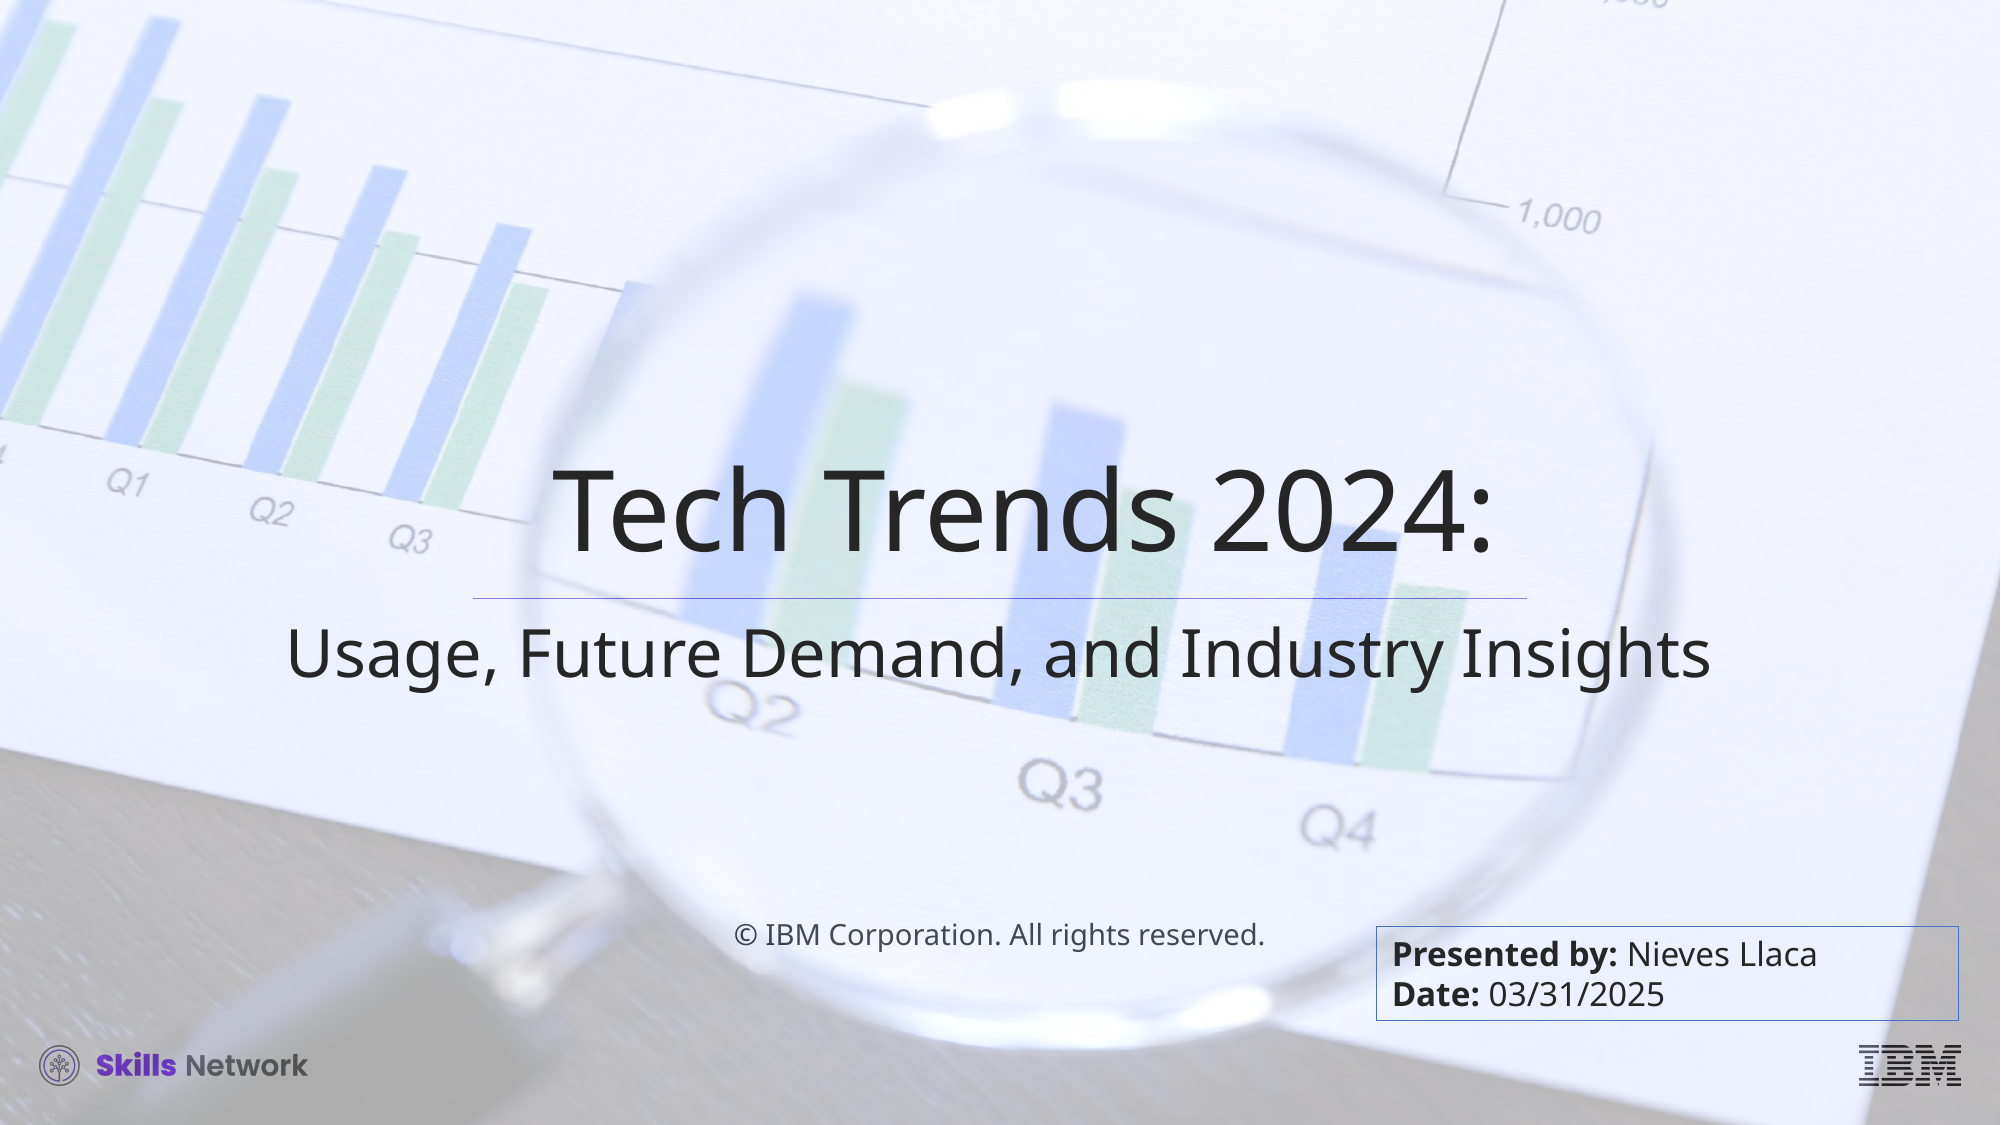

# Tech Trends 2024:
Usage, Future Demand, and Industry Insights
Presented by: Nieves Llaca
Date: 03/31/2025